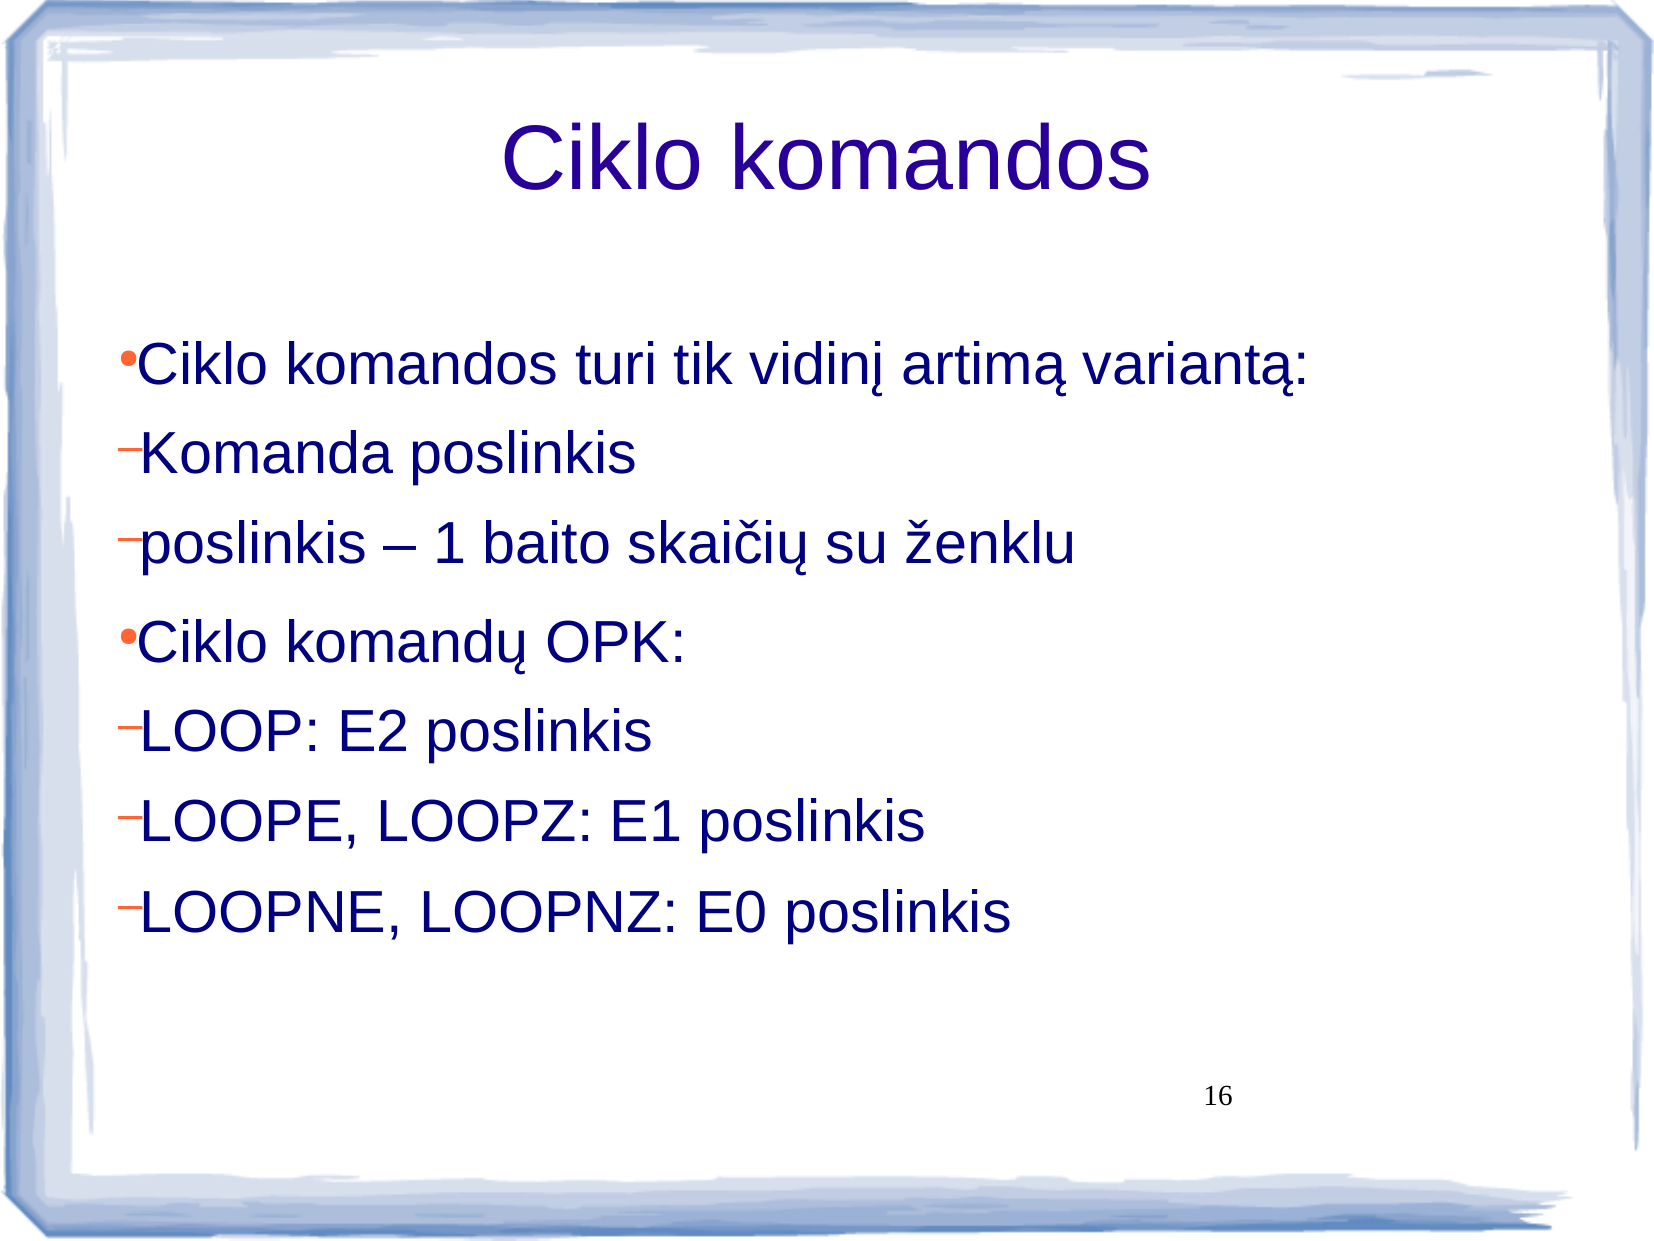

# Ciklo komandos
Ciklo komandos turi tik vidinį artimą variantą:
Komanda poslinkis
poslinkis – 1 baito skaičių su ženklu
Ciklo komandų OPK:
LOOP: E2 poslinkis
LOOPE, LOOPZ: E1 poslinkis
LOOPNE, LOOPNZ: E0 poslinkis